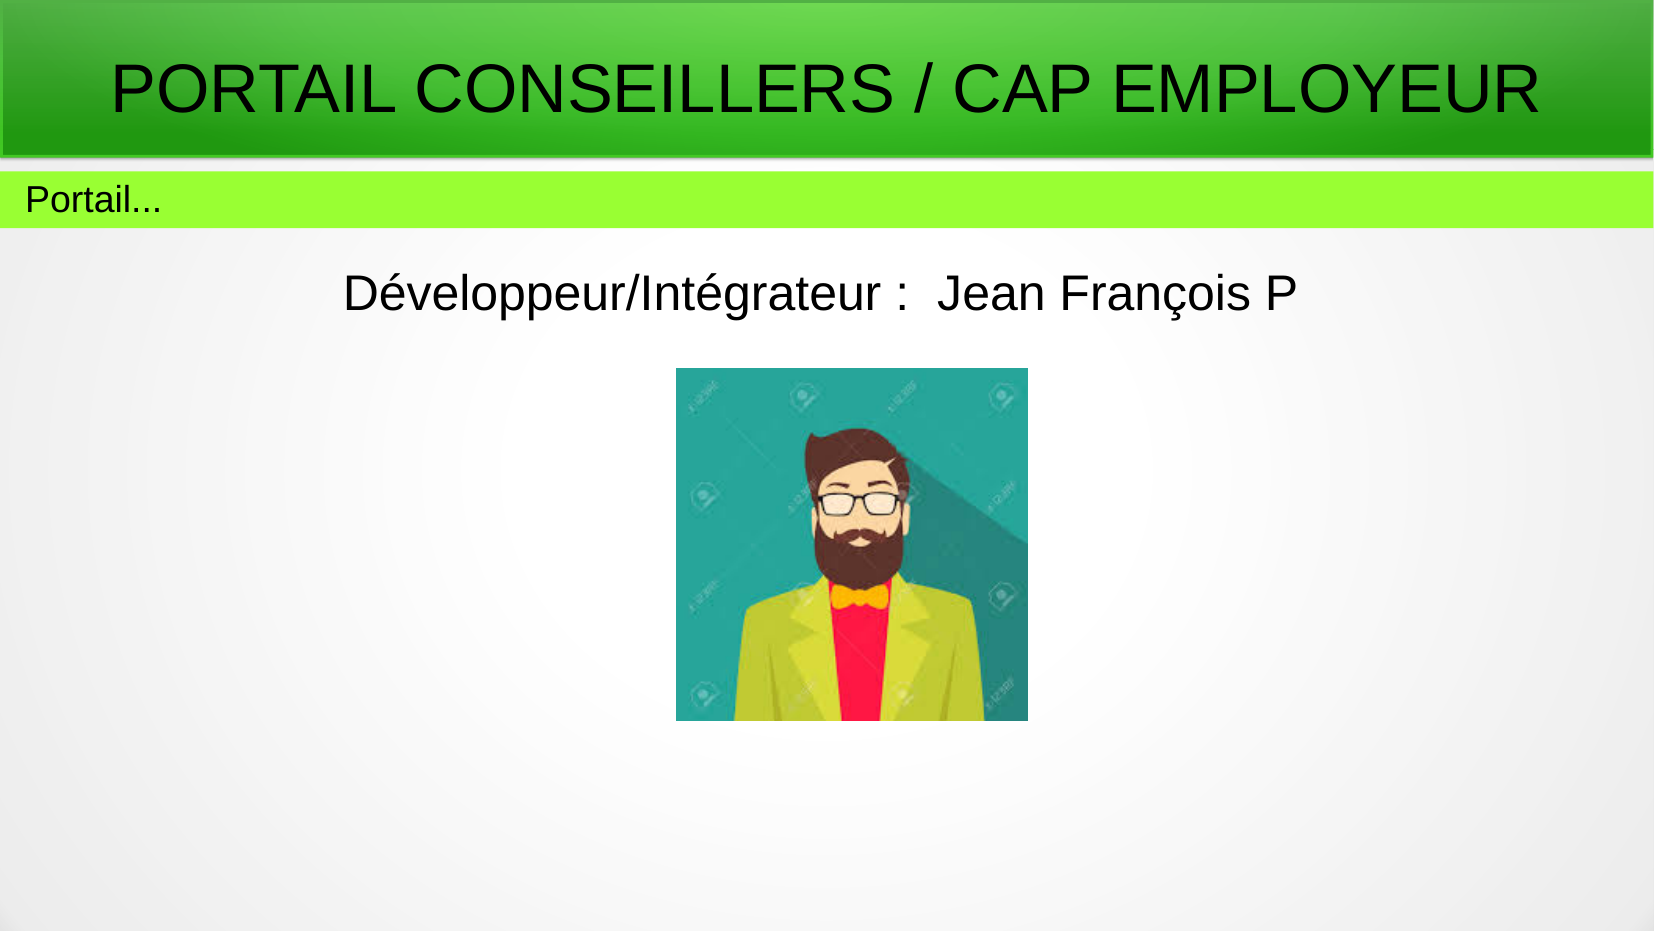

# PORTAIL CONSEILLERS / CAP EMPLOYEUR
 Portail...
Développeur/Intégrateur : Jean François P